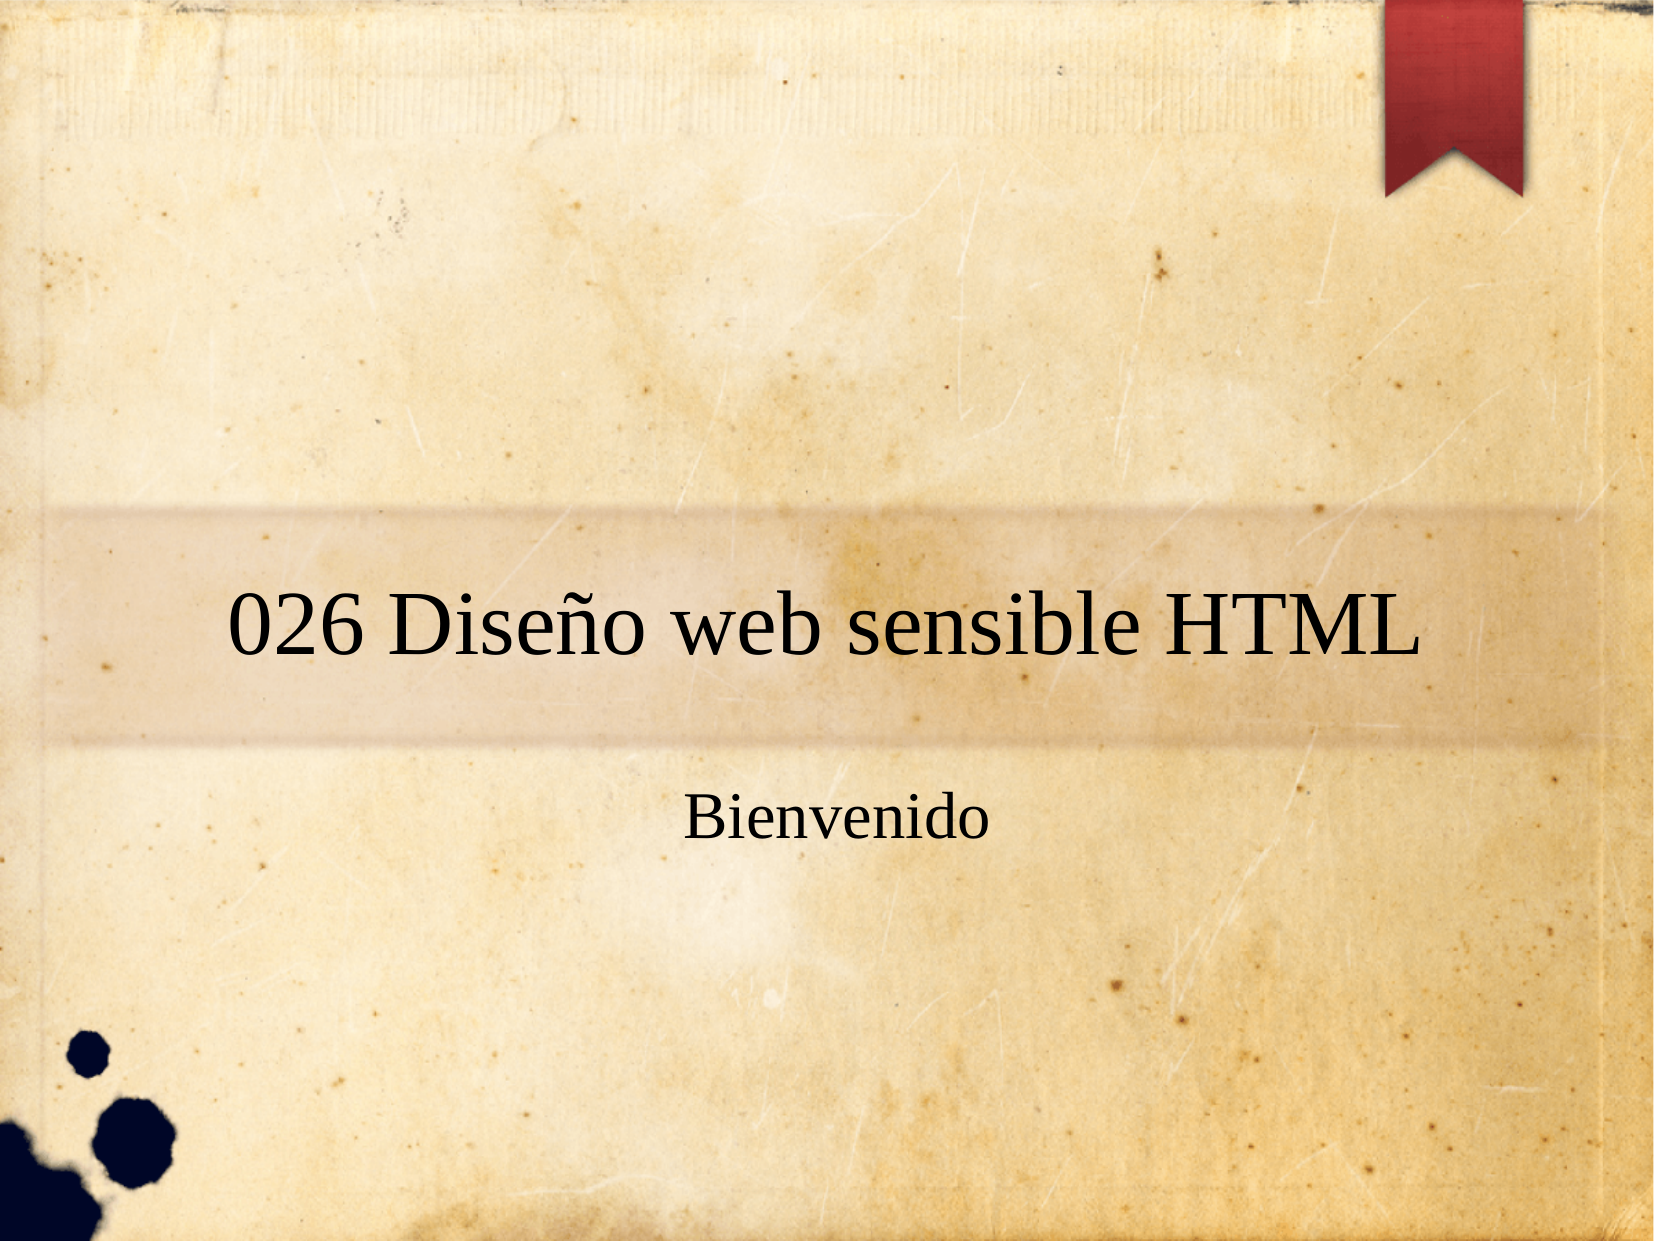

# 026 Diseño web sensible HTML
Bienvenido